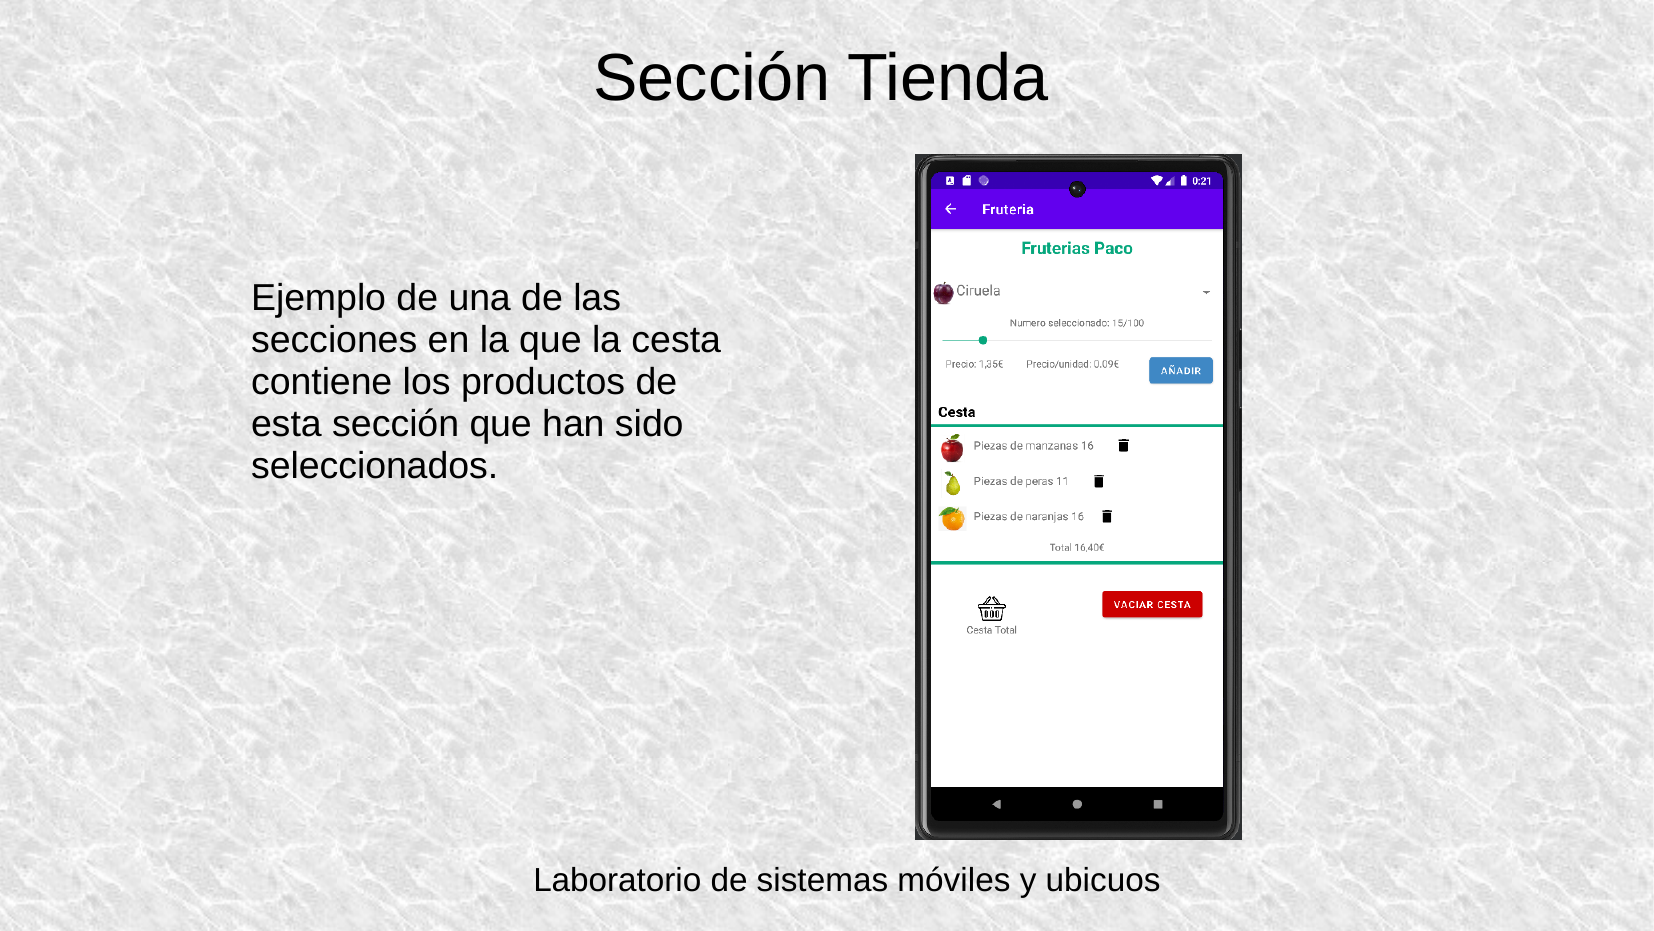

# Sección Tienda
Ejemplo de una de las secciones en la que la cesta contiene los productos de esta sección que han sido seleccionados.
Laboratorio de sistemas móviles y ubicuos